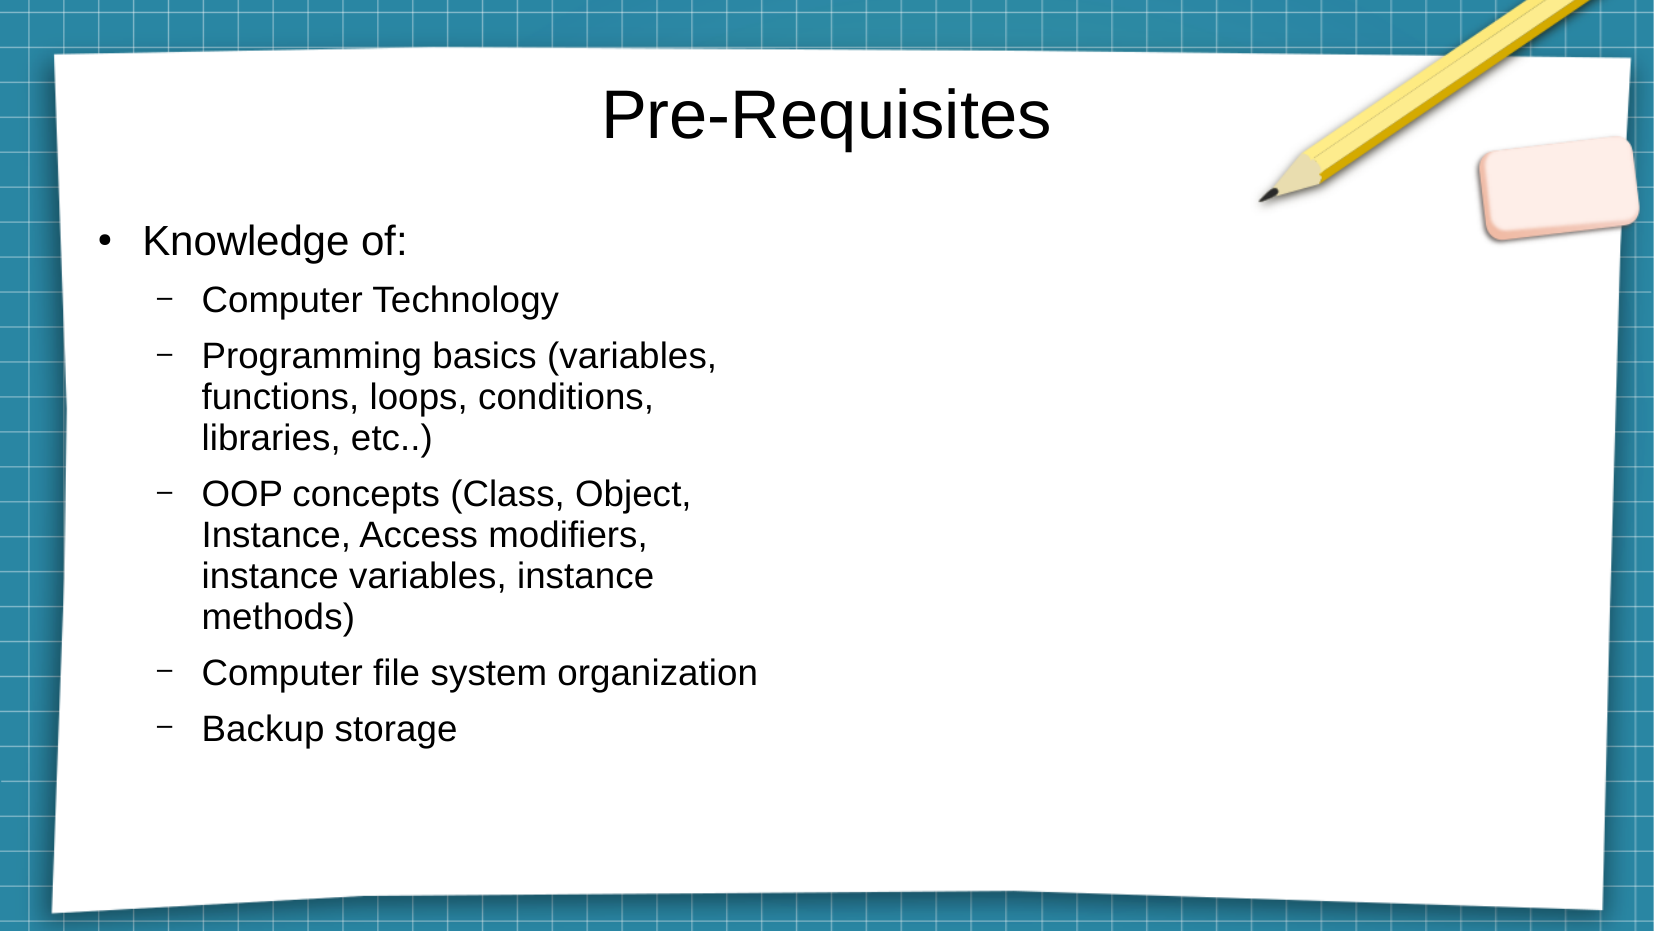

# Pre-Requisites
Knowledge of:
Computer Technology
Programming basics (variables, functions, loops, conditions, libraries, etc..)
OOP concepts (Class, Object, Instance, Access modifiers, instance variables, instance methods)
Computer file system organization
Backup storage